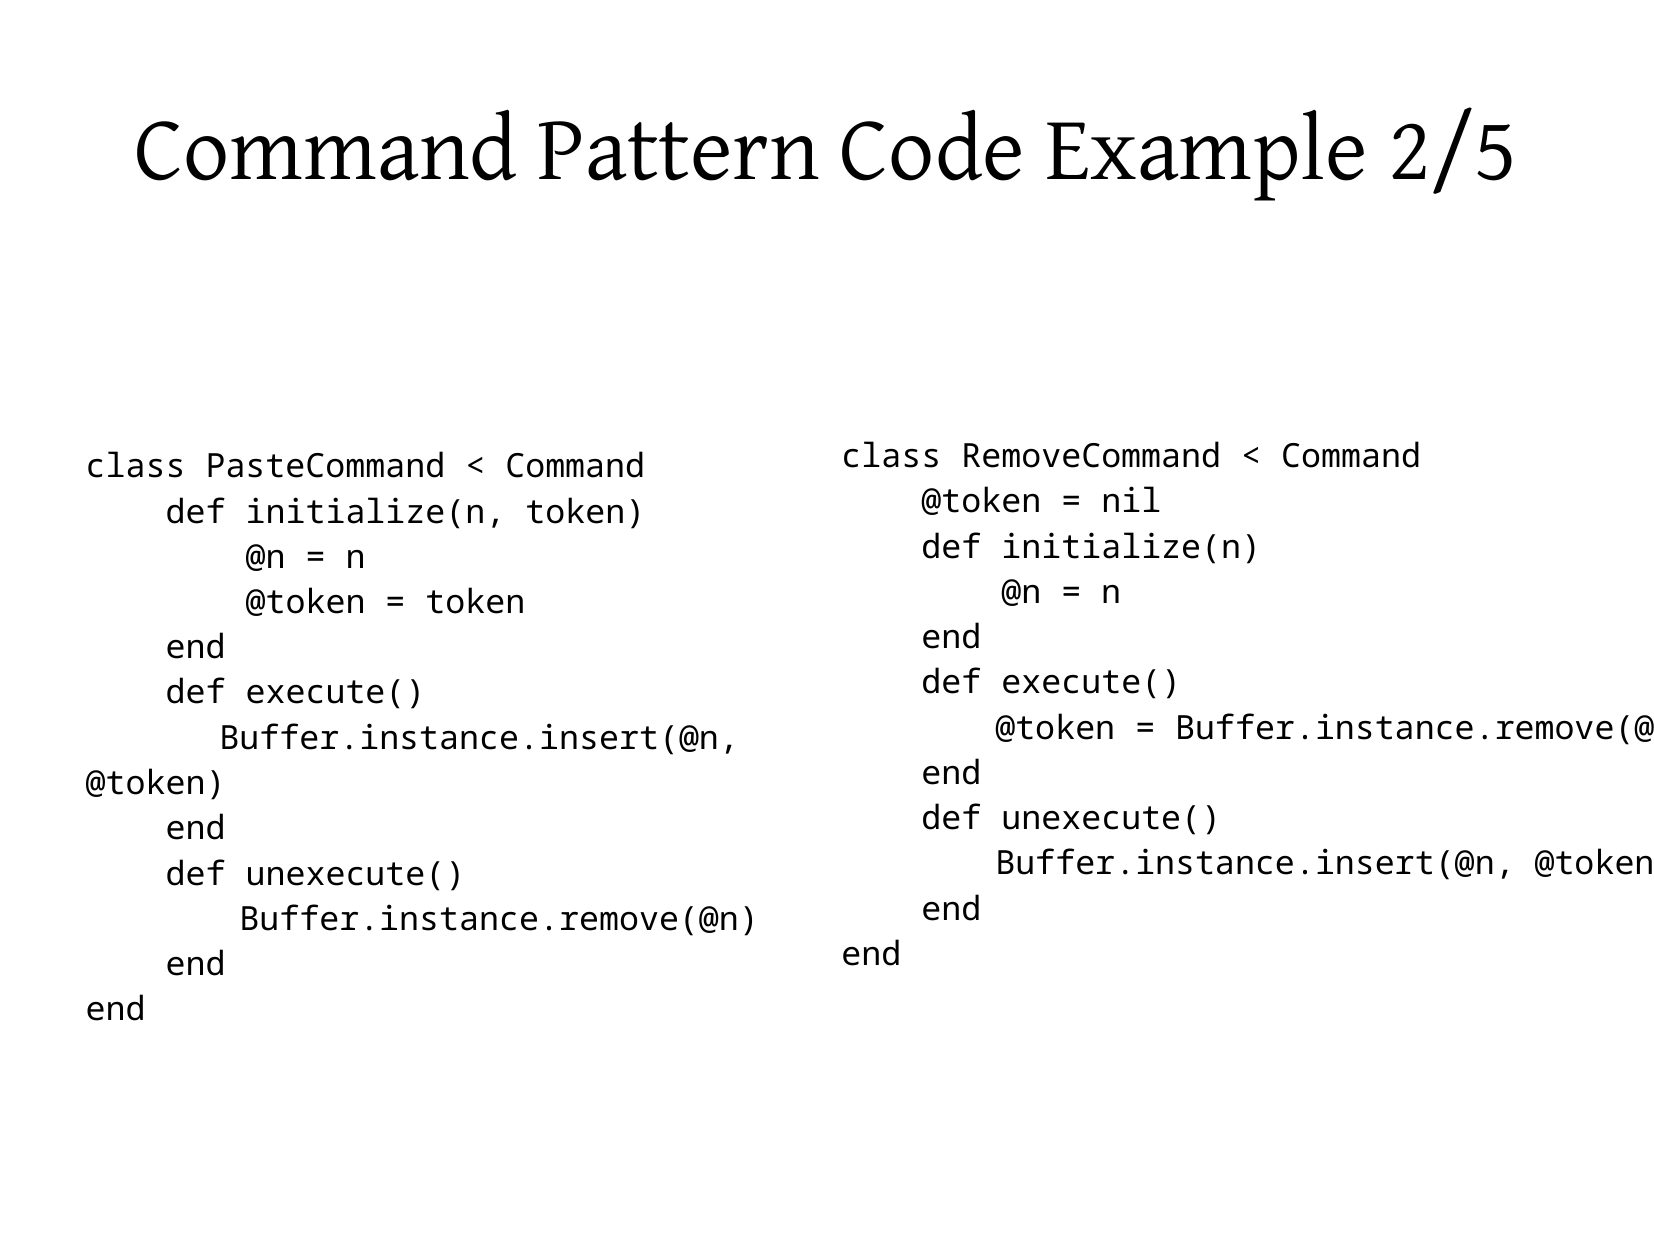

# Command Pattern Code Example 2/5
class PasteCommand < Command
 def initialize(n, token)
 @n = n
 @token = token
 end
 def execute()
	 Buffer.instance.insert(@n, @token)
 end
 def unexecute()
	 Buffer.instance.remove(@n)
 end
end
class RemoveCommand < Command
 @token = nil
 def initialize(n)
 @n = n
 end
 def execute()
	 @token = Buffer.instance.remove(@n)
 end
 def unexecute()
	 Buffer.instance.insert(@n, @token)
 end
end